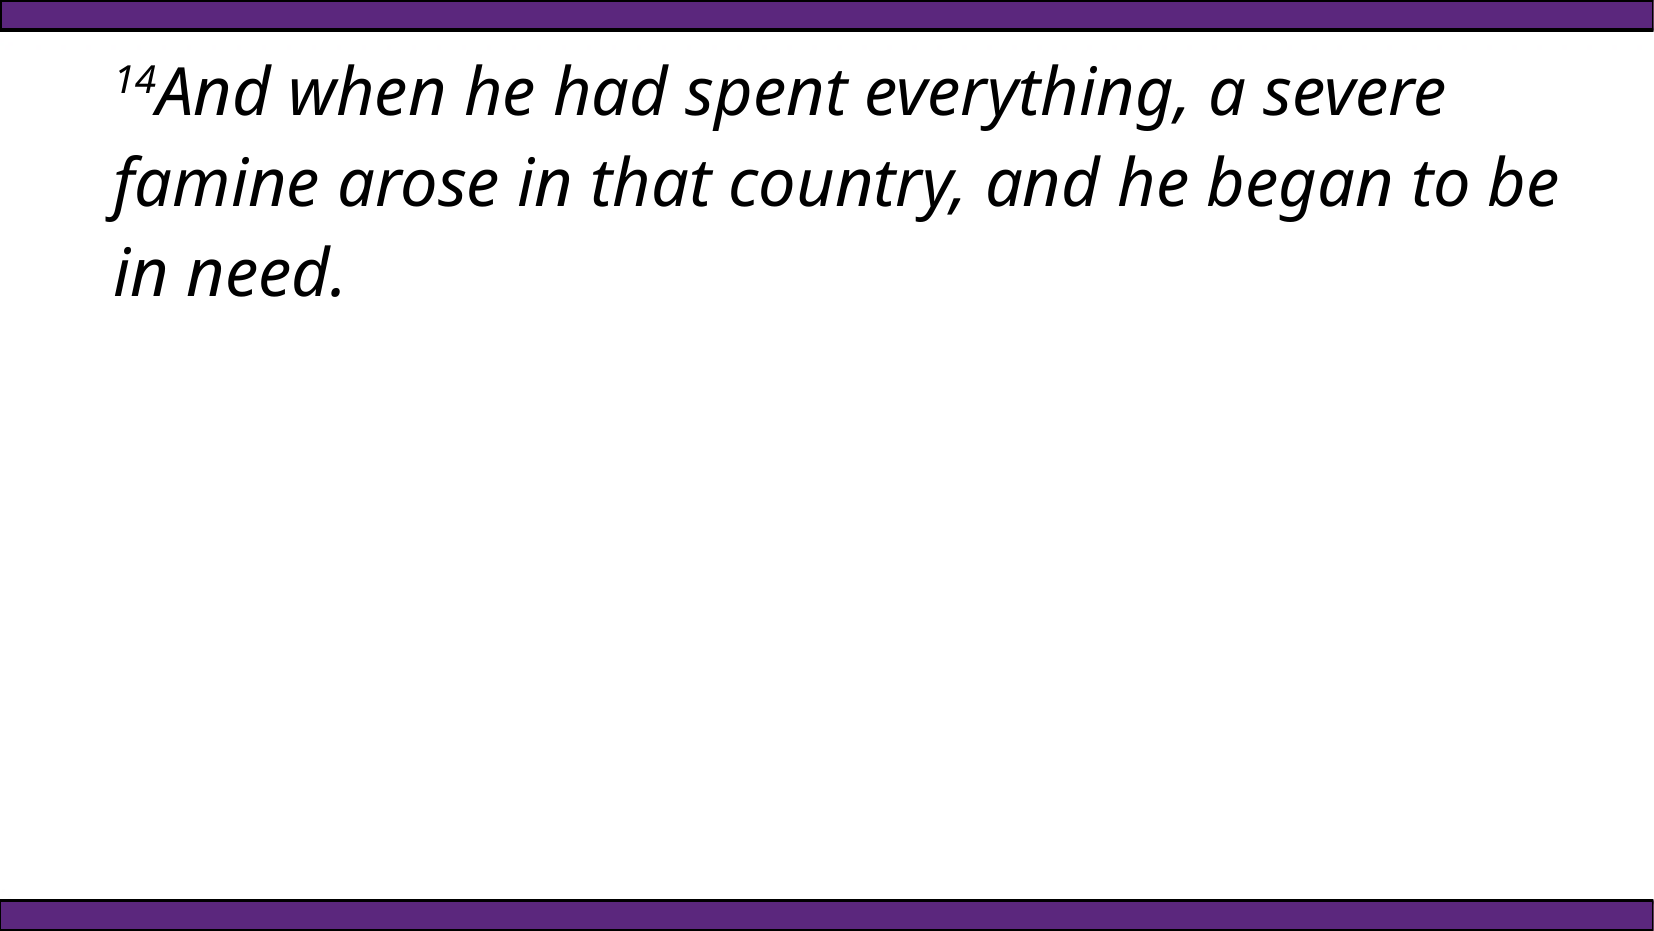

14And when he had spent everything, a severe famine arose in that country, and he began to be in need.